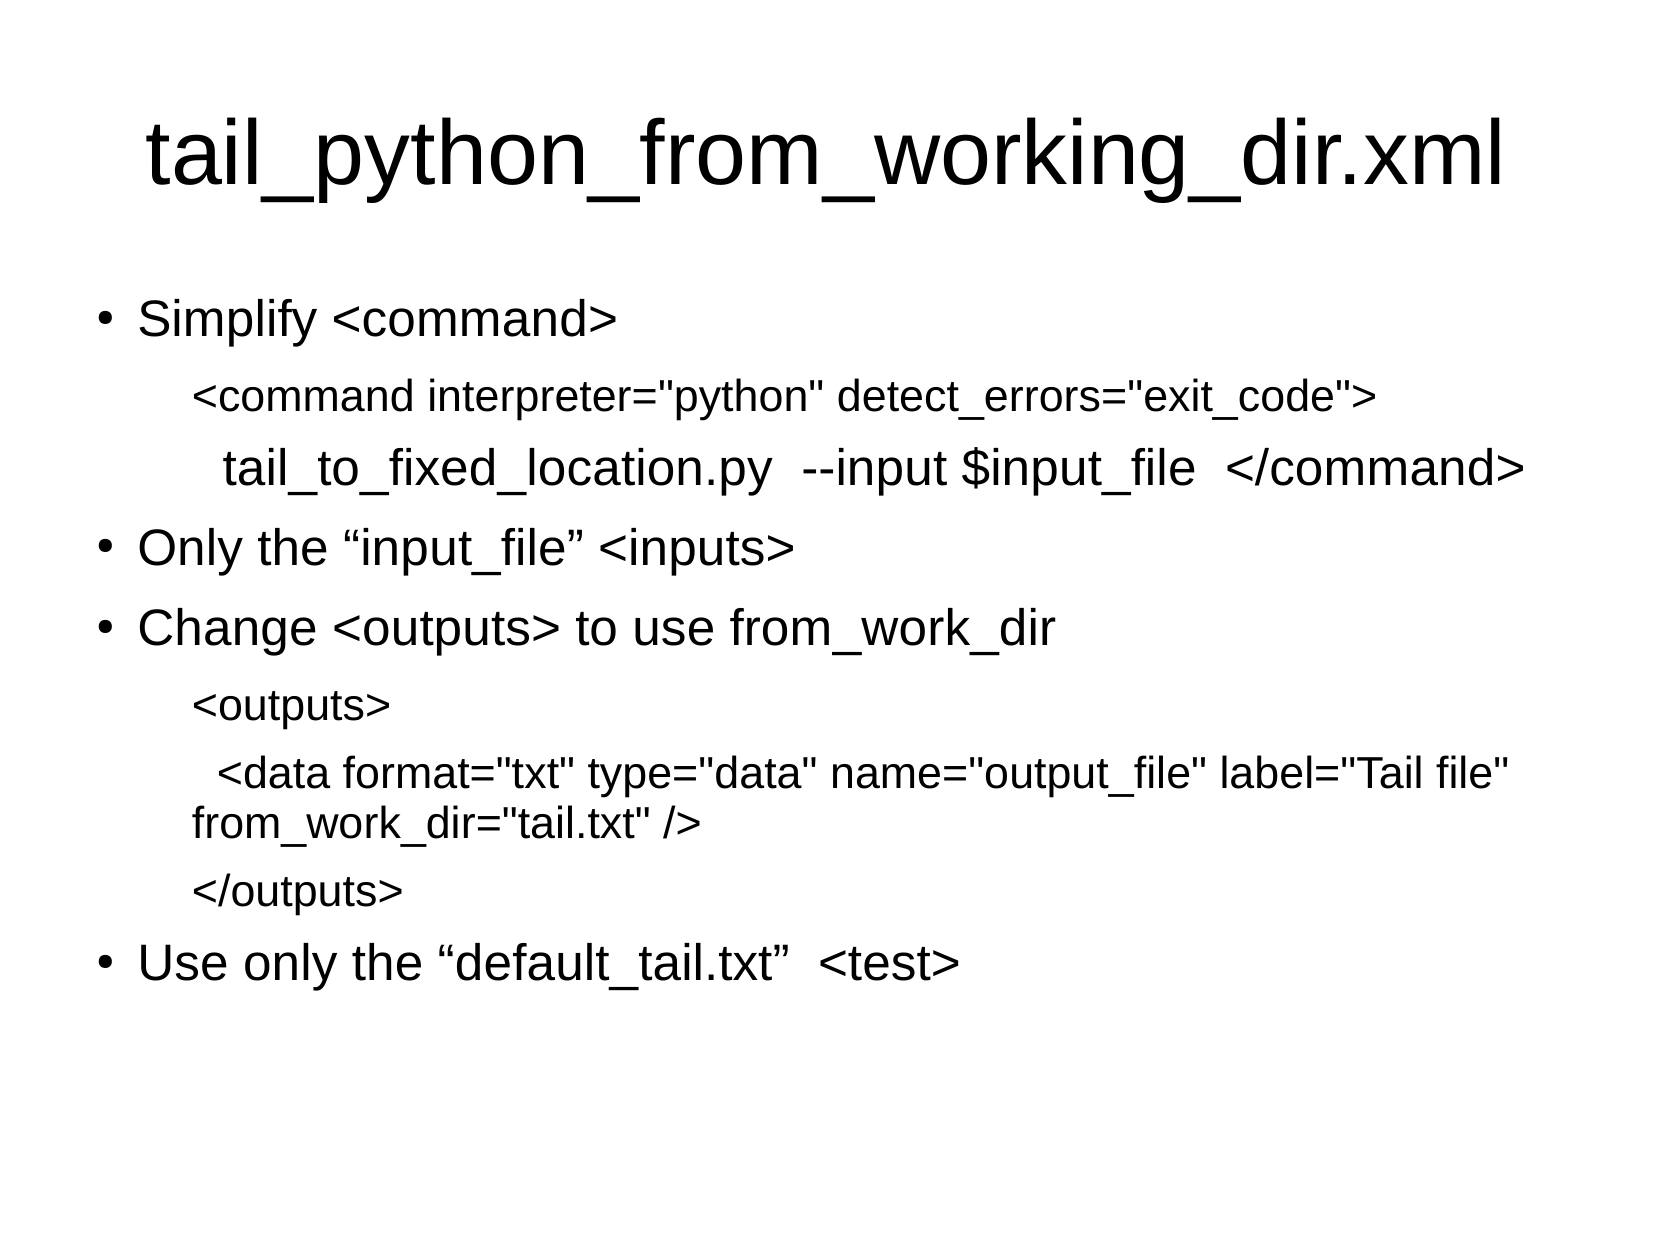

# tail_python_from_working_dir.xml
Simplify <command>
<command interpreter="python" detect_errors="exit_code">
 tail_to_fixed_location.py --input $input_file </command>
Only the “input_file” <inputs>
Change <outputs> to use from_work_dir
<outputs>
 <data format="txt" type="data" name="output_file" label="Tail file" from_work_dir="tail.txt" />
</outputs>
Use only the “default_tail.txt” <test>